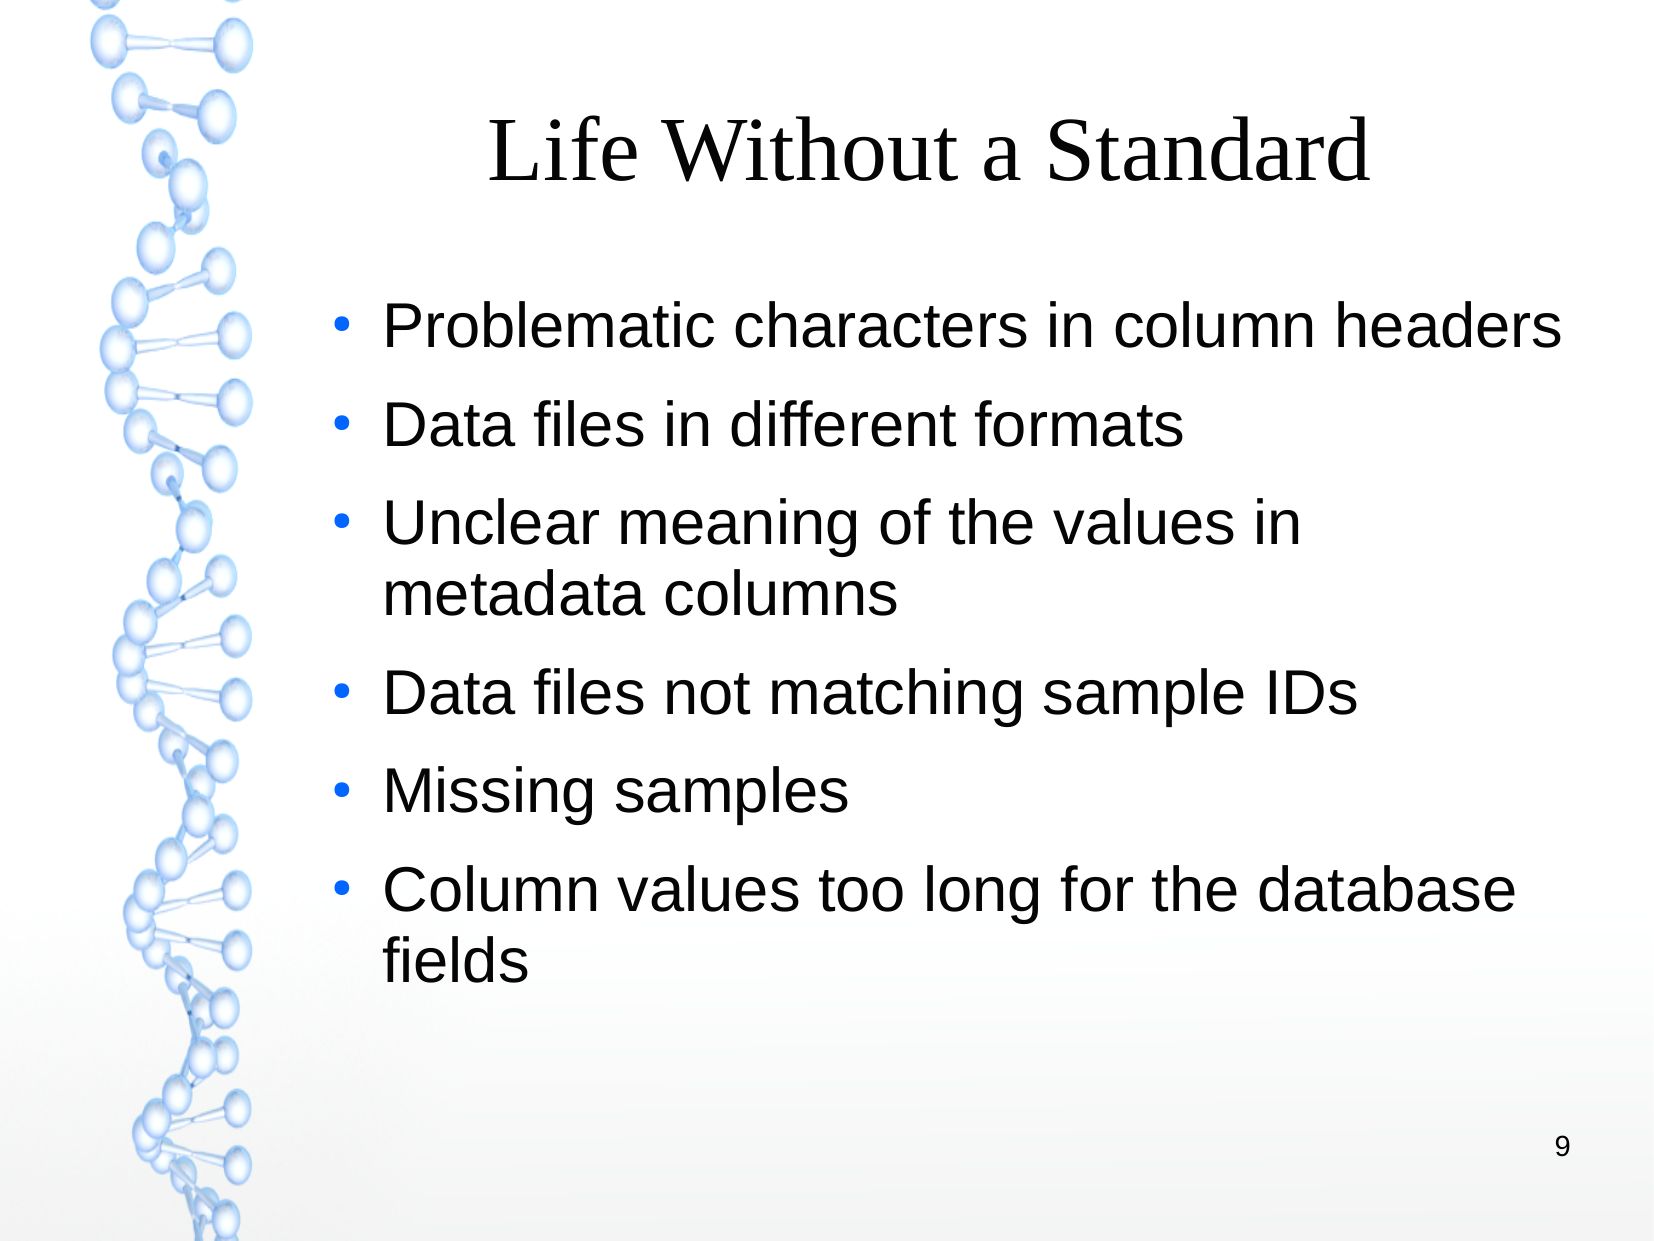

# Life Without a Standard
Problematic characters in column headers
Data files in different formats
Unclear meaning of the values in metadata columns
Data files not matching sample IDs
Missing samples
Column values too long for the database fields
9